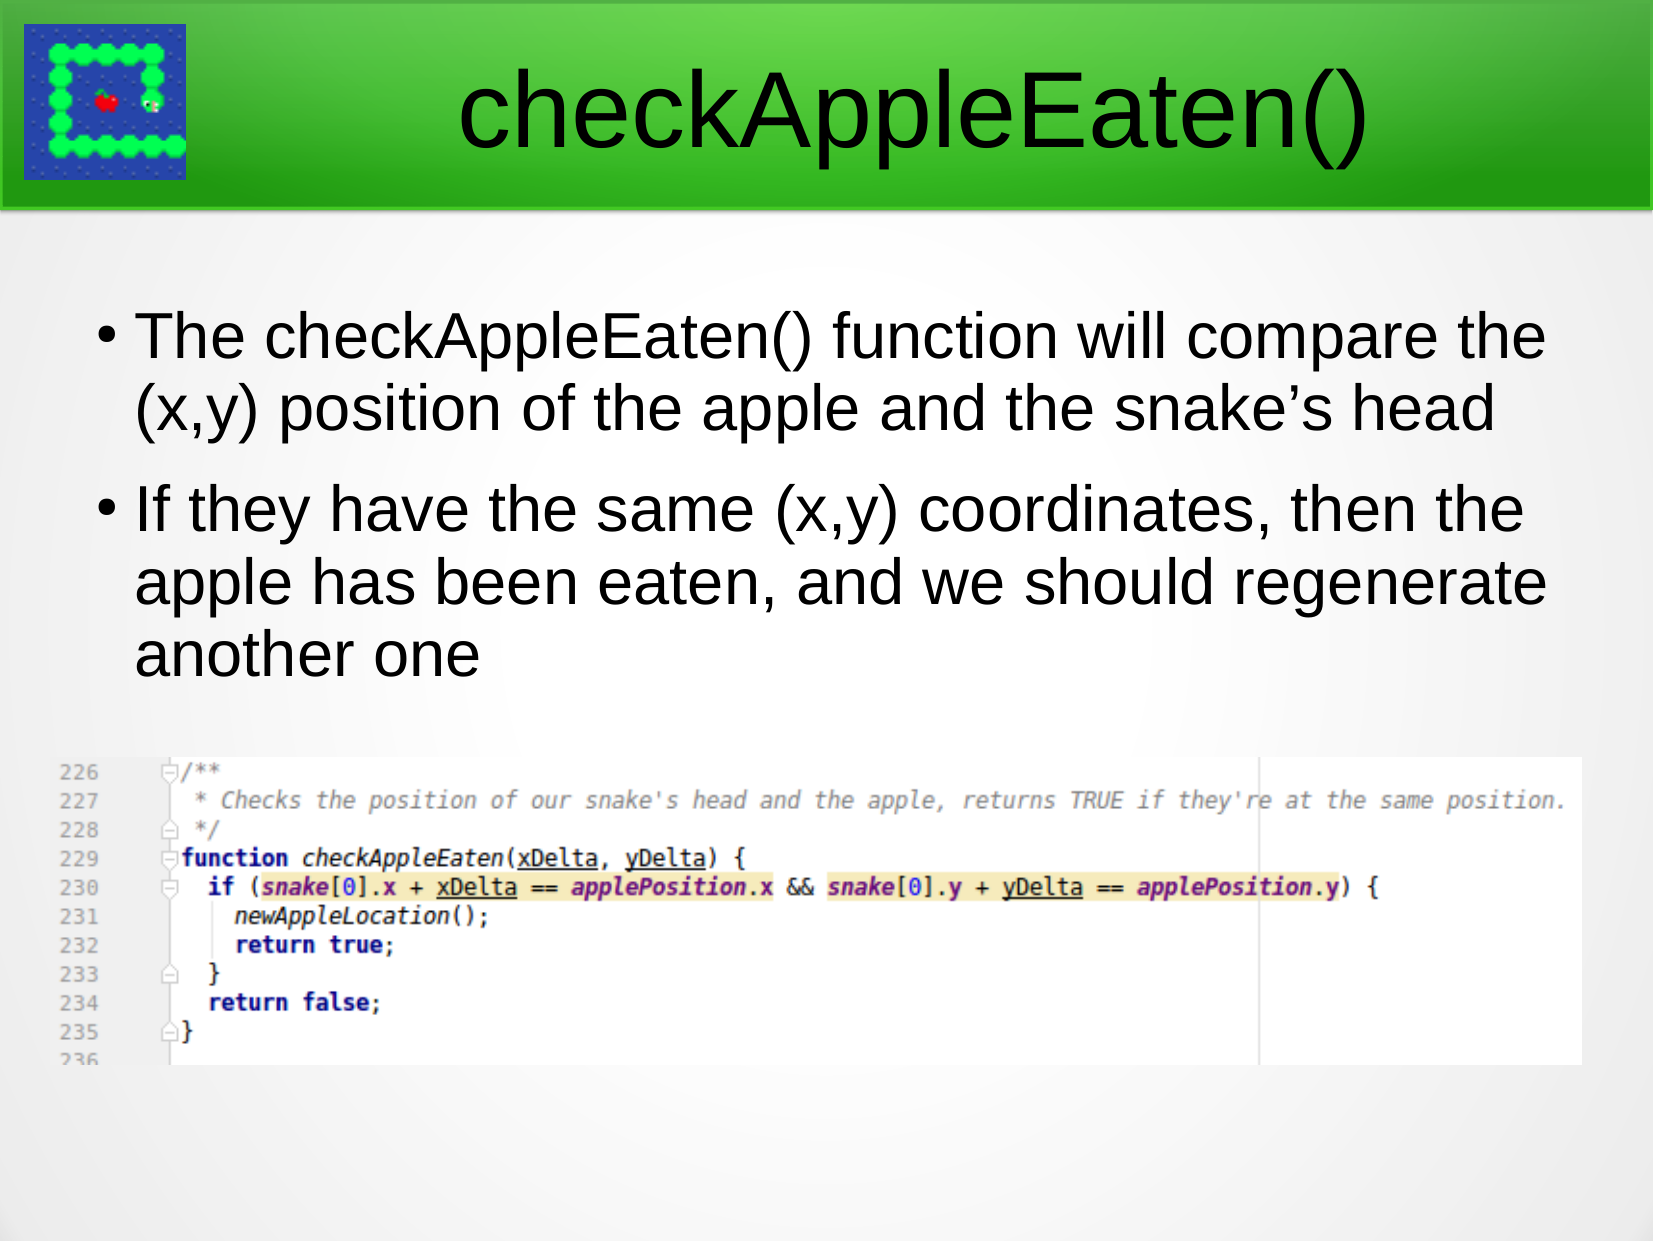

# checkAppleEaten()
The checkAppleEaten() function will compare the (x,y) position of the apple and the snake’s head
If they have the same (x,y) coordinates, then the apple has been eaten, and we should regenerate another one